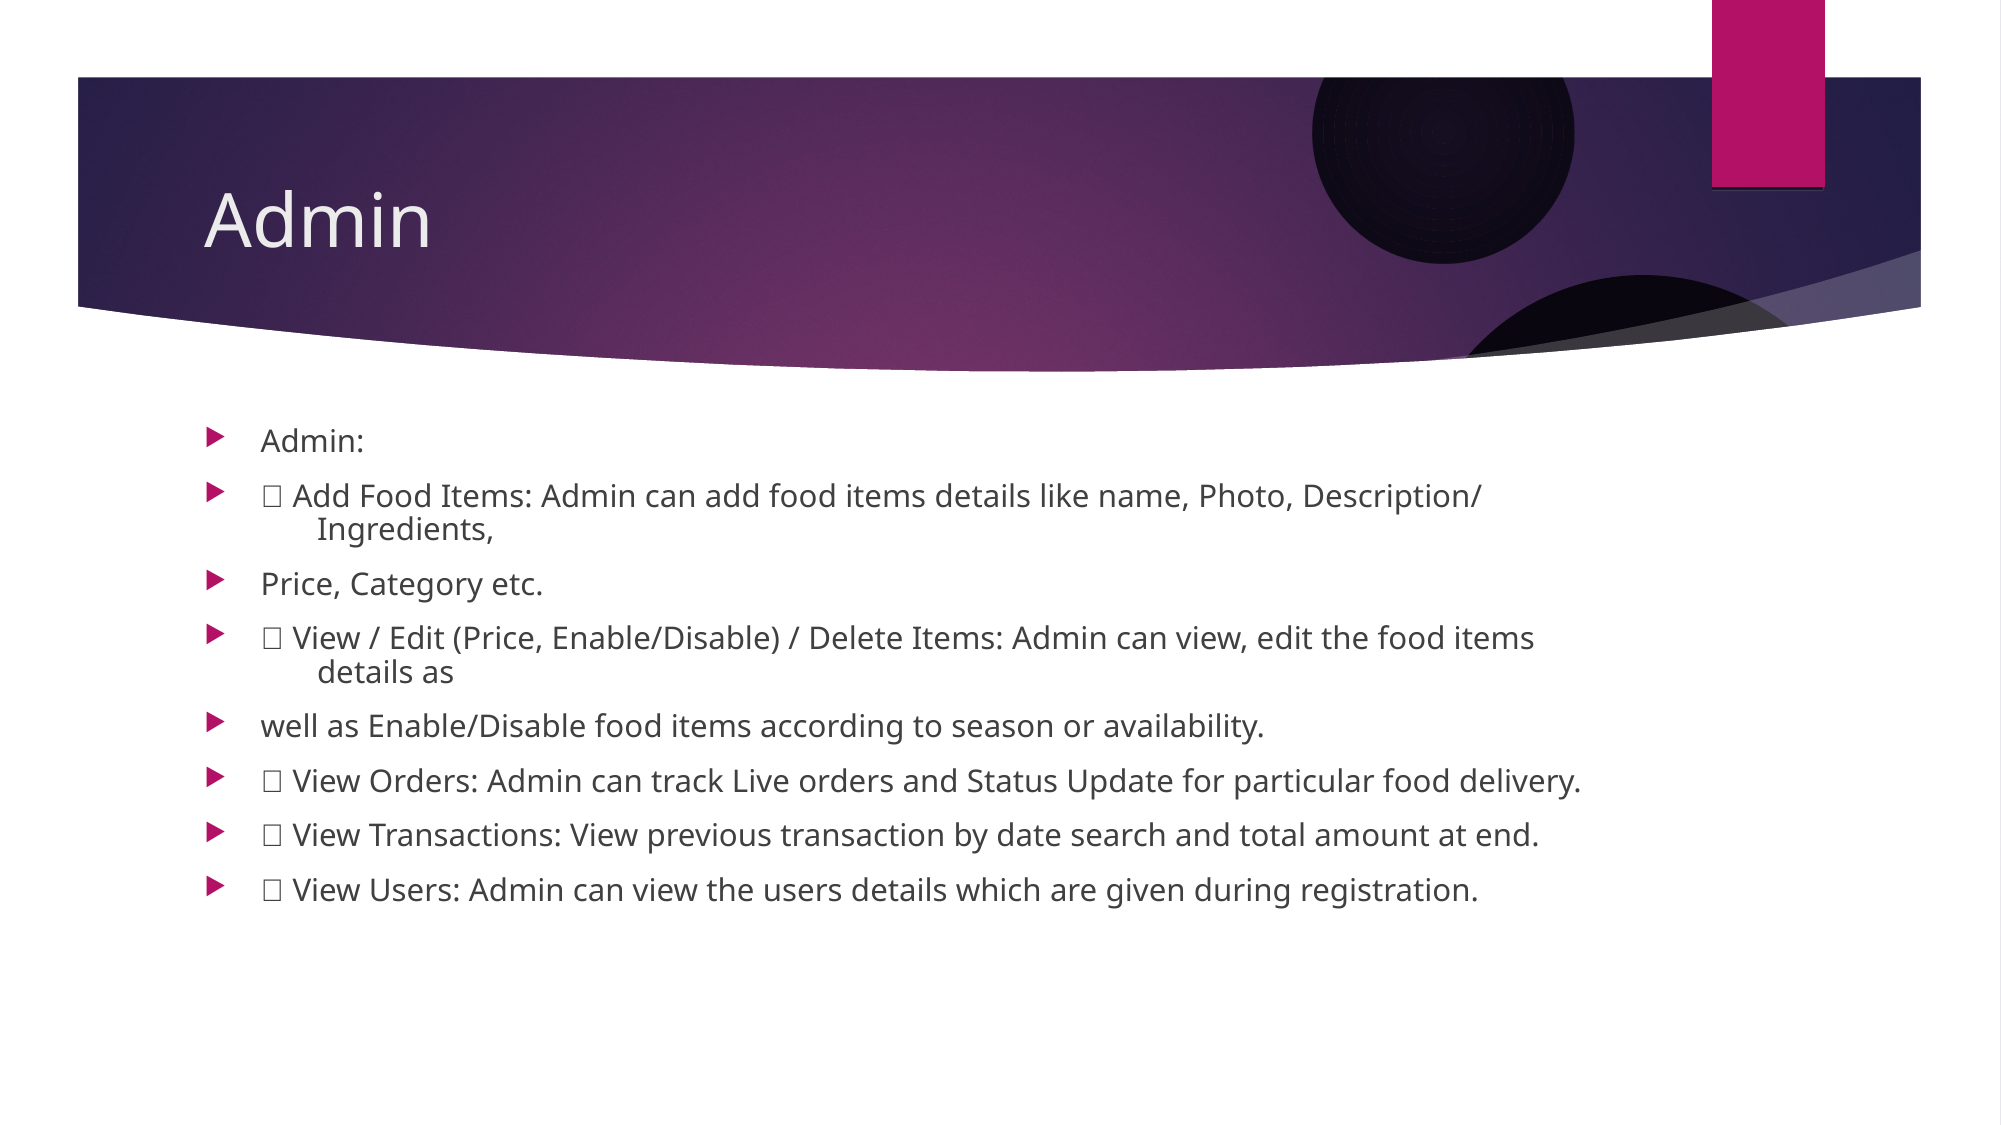

# Admin
Admin:
 Add Food Items: Admin can add food items details like name, Photo, Description/ Ingredients,
Price, Category etc.
 View / Edit (Price, Enable/Disable) / Delete Items: Admin can view, edit the food items details as
well as Enable/Disable food items according to season or availability.
 View Orders: Admin can track Live orders and Status Update for particular food delivery.
 View Transactions: View previous transaction by date search and total amount at end.
 View Users: Admin can view the users details which are given during registration.